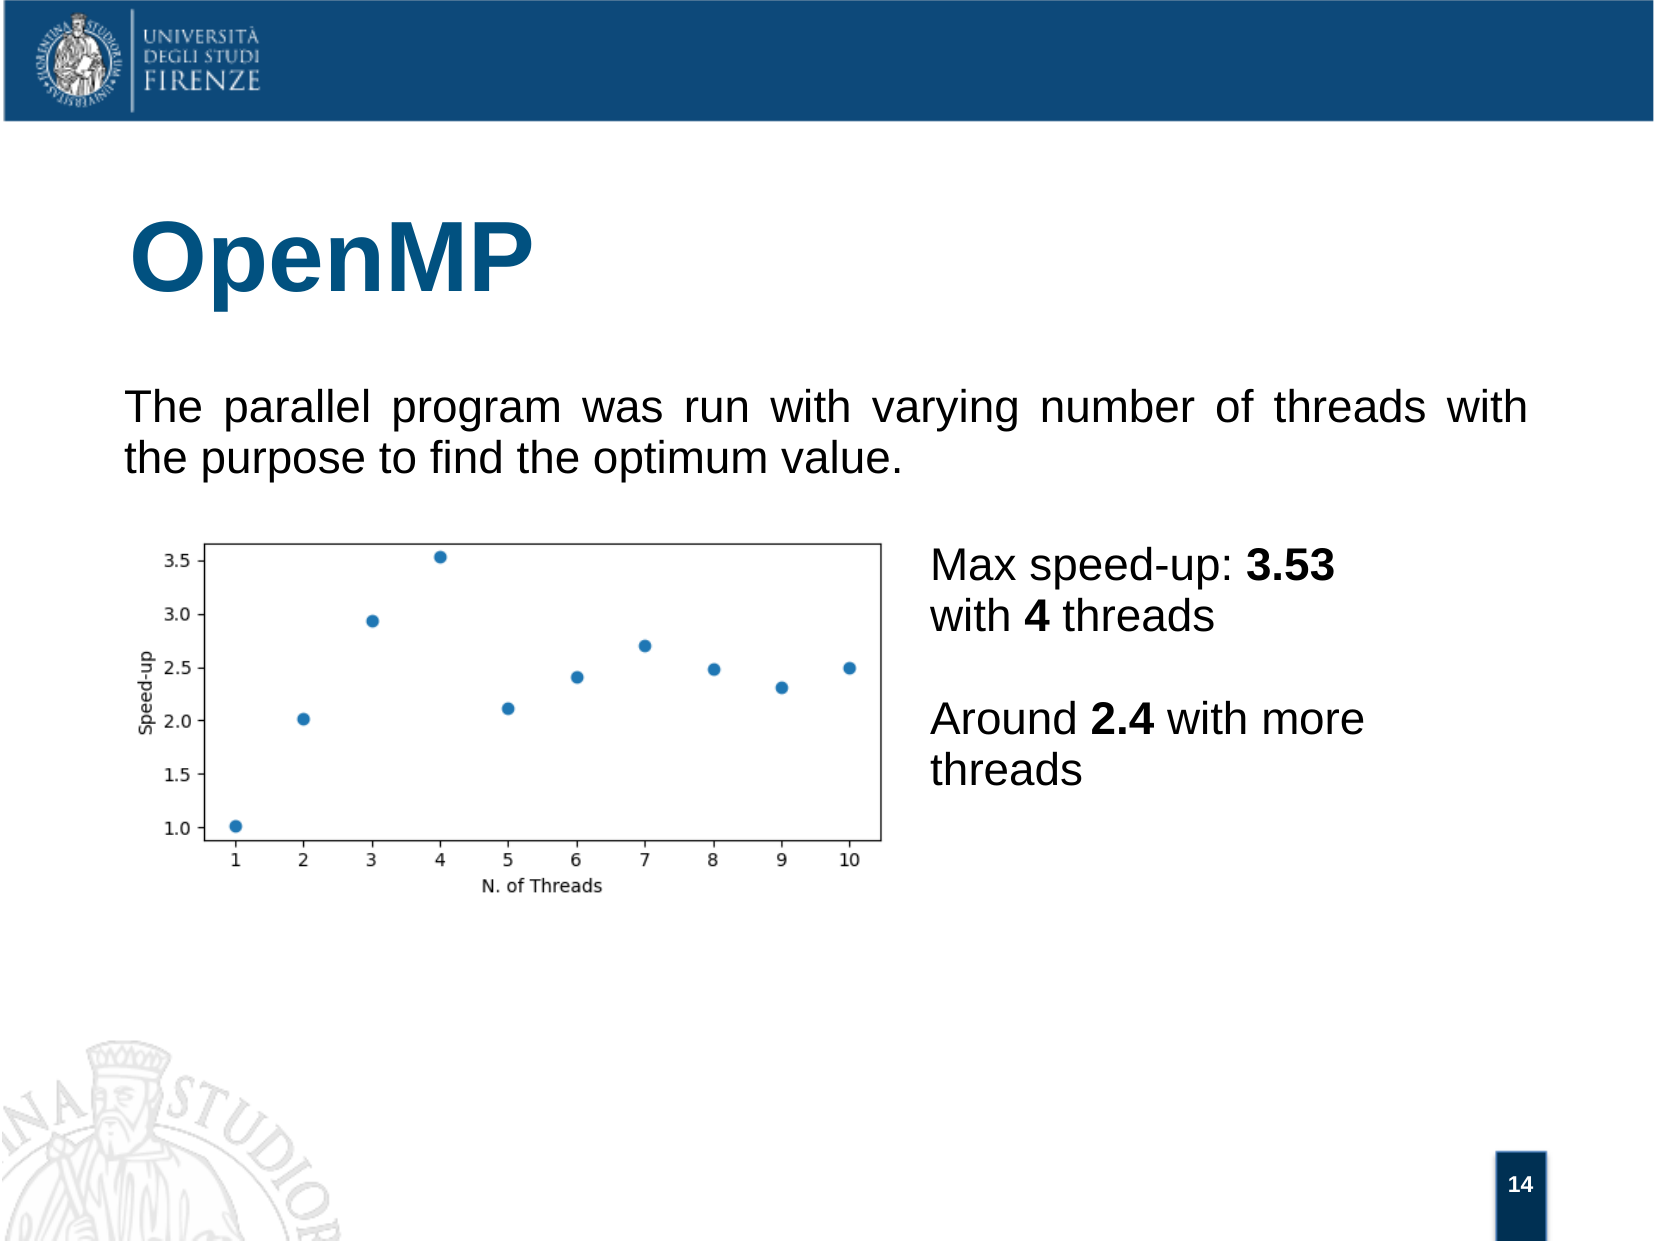

OpenMP
The parallel program was run with varying number of threads with the purpose to find the optimum value.
Max speed-up: 3.53
with 4 threads
Around 2.4 with more threads
14